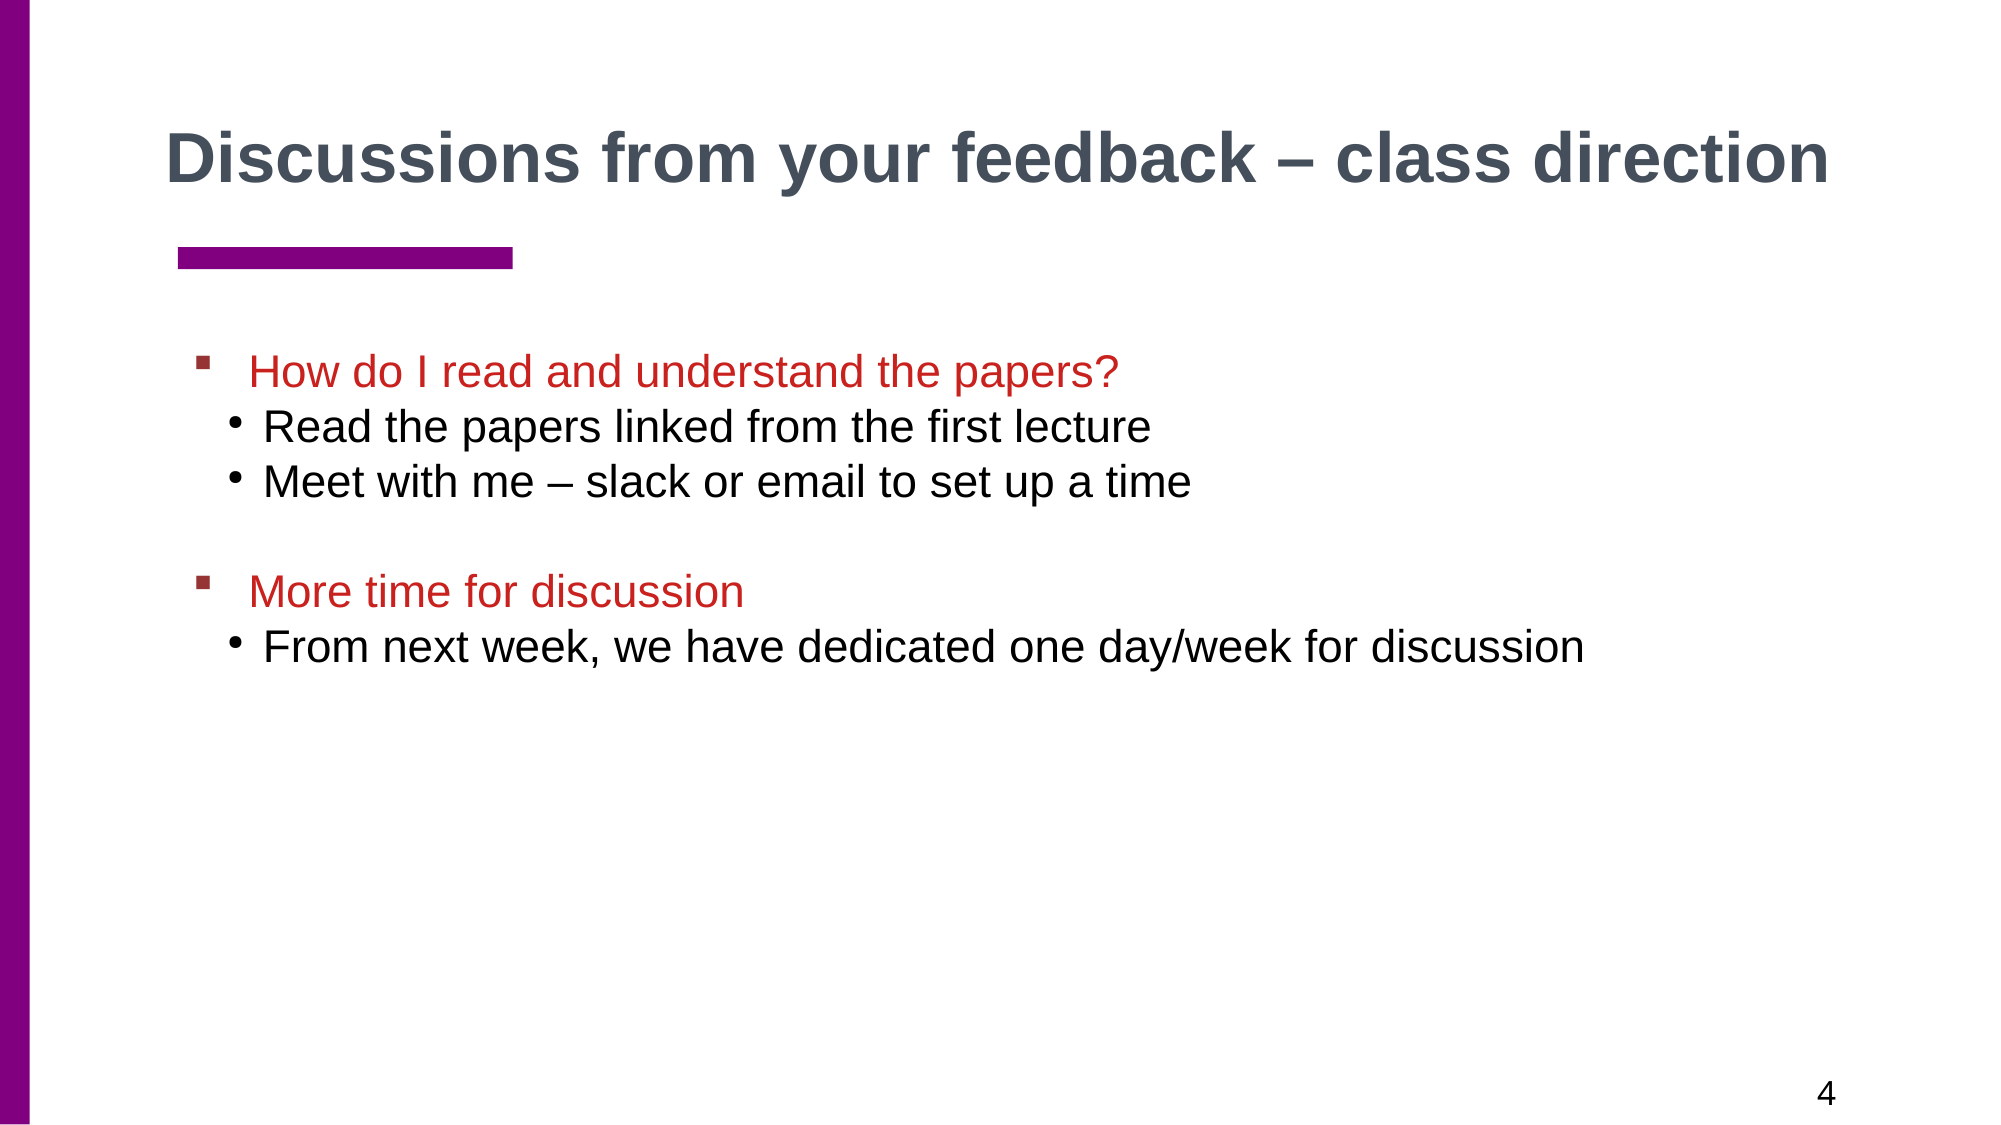

Discussions from your feedback – class direction
How do I read and understand the papers?
Read the papers linked from the first lecture
Meet with me – slack or email to set up a time
More time for discussion
From next week, we have dedicated one day/week for discussion